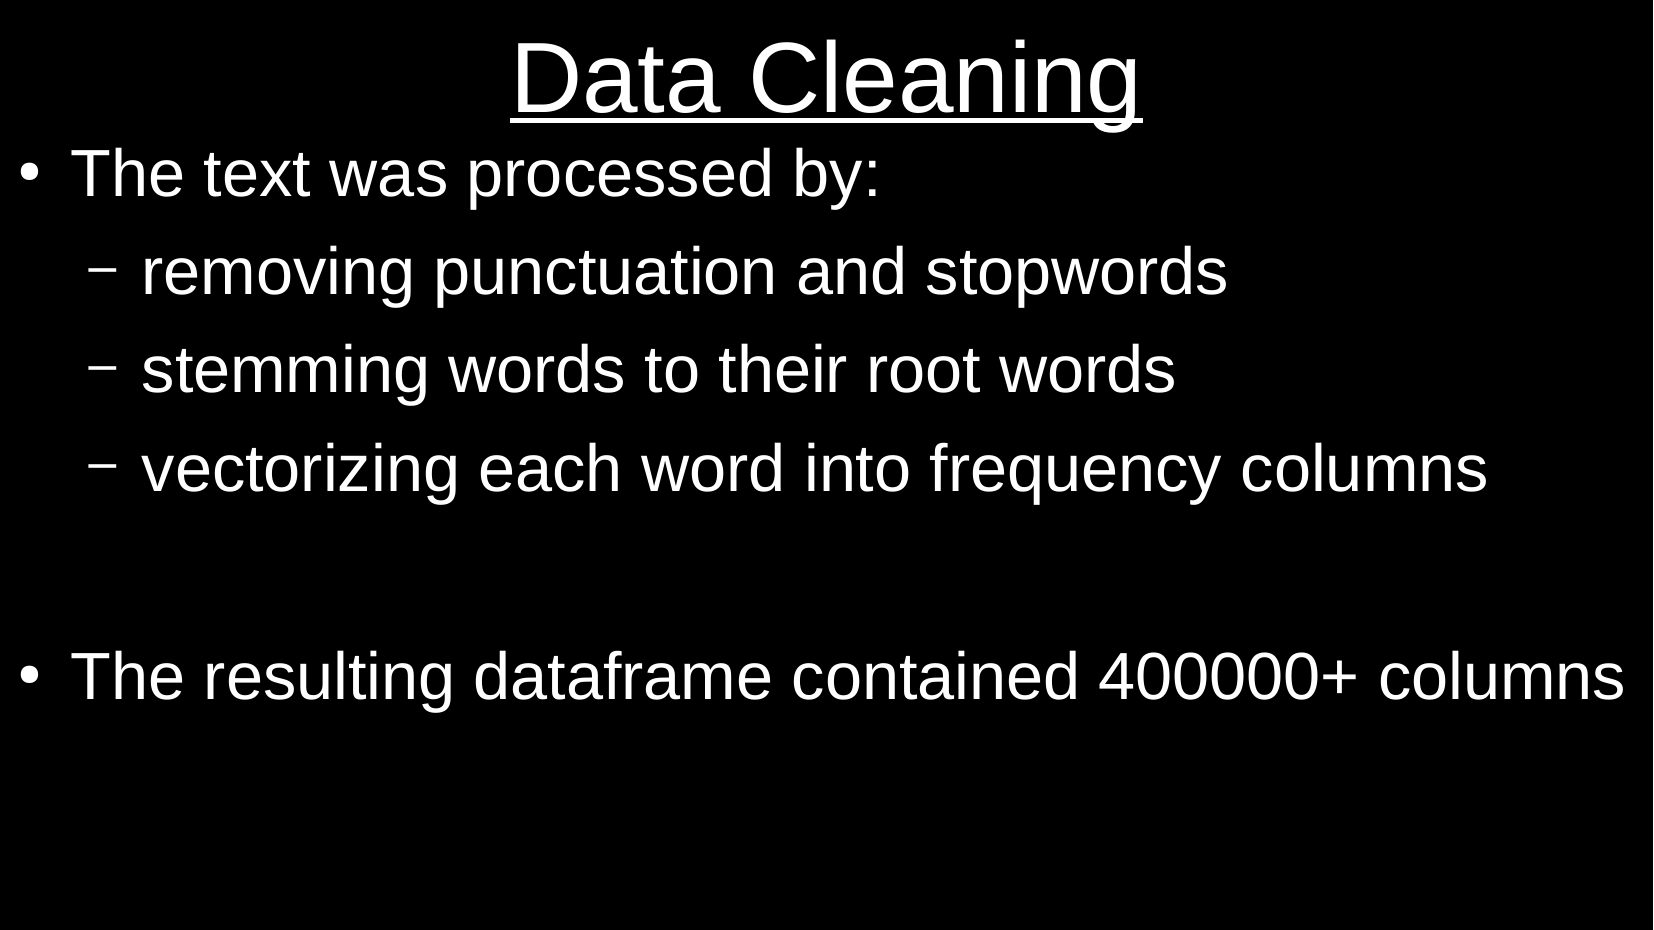

# Data Cleaning
The text was processed by:
removing punctuation and stopwords
stemming words to their root words
vectorizing each word into frequency columns
The resulting dataframe contained 400000+ columns